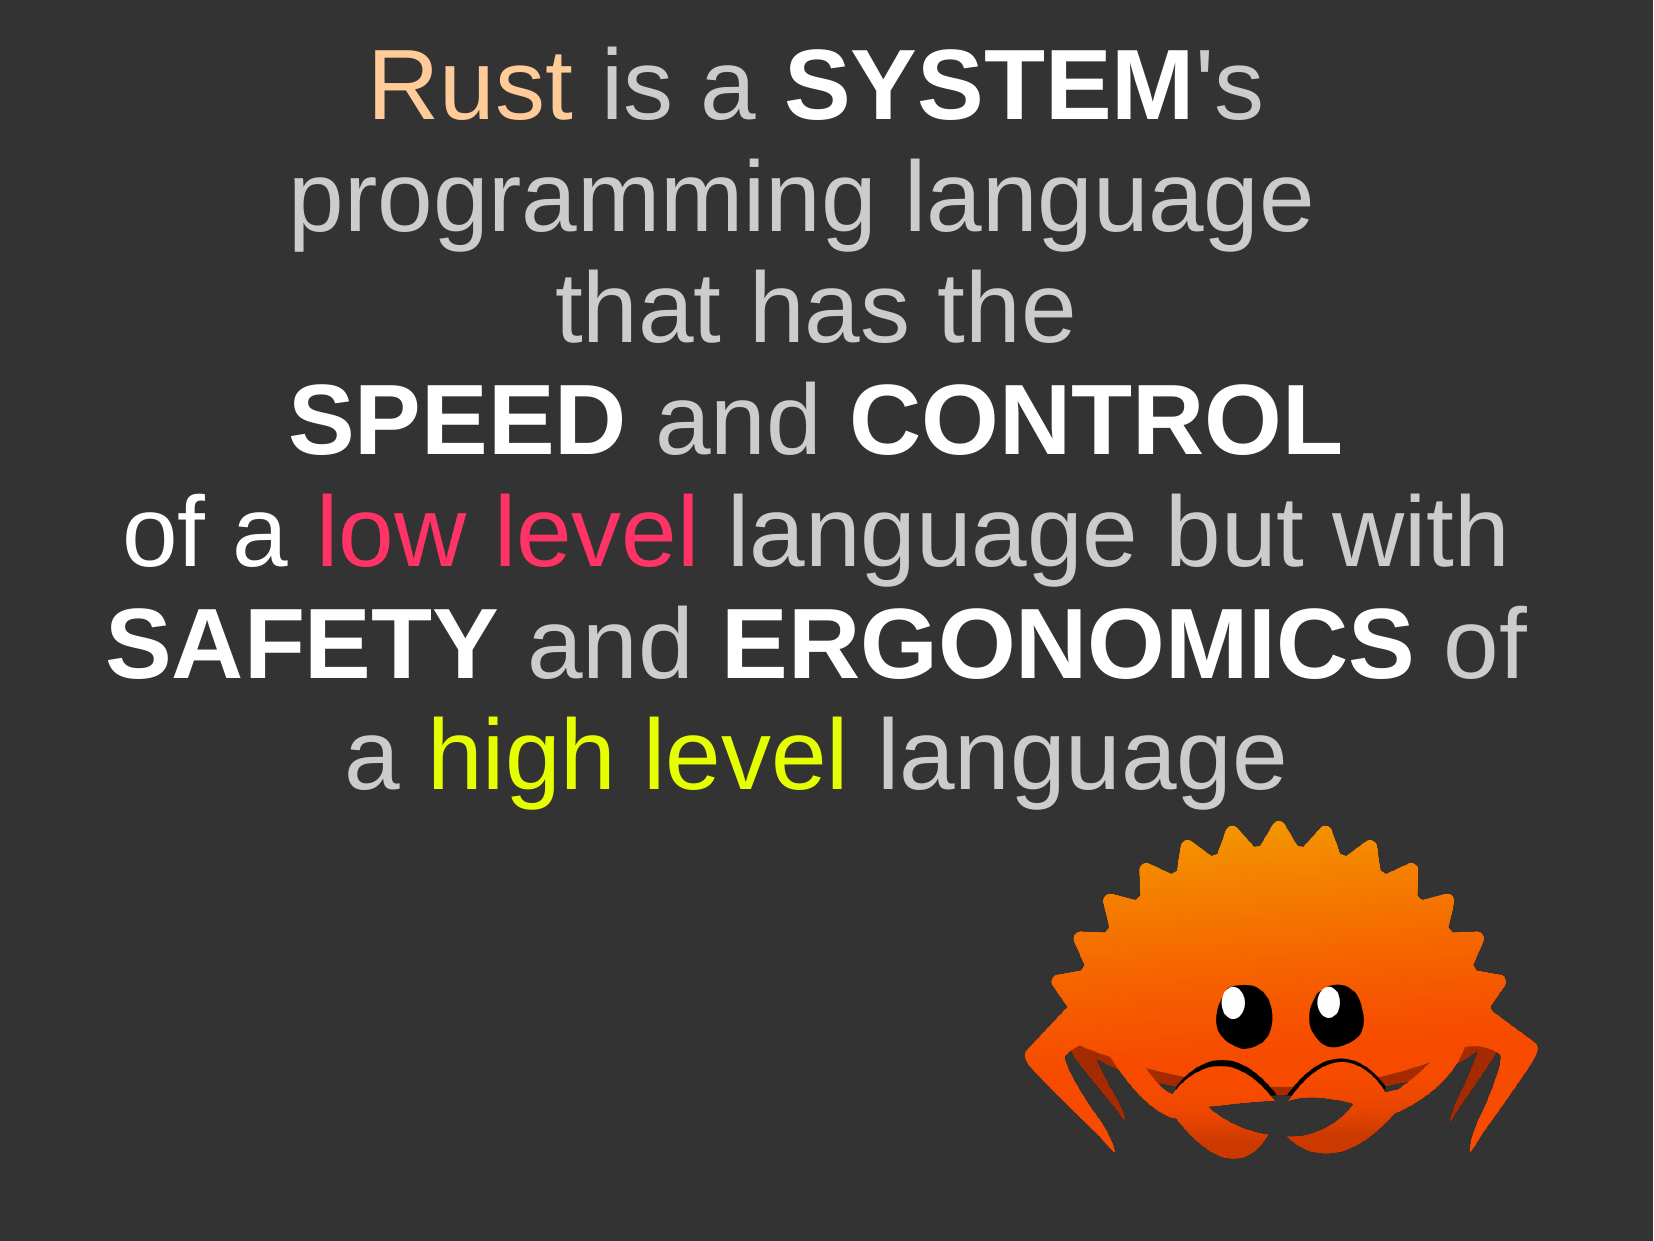

# Rust is a SYSTEM's programming language that has the SPEED and CONTROL of a low level language but with SAFETY and ERGONOMICS of a high level language